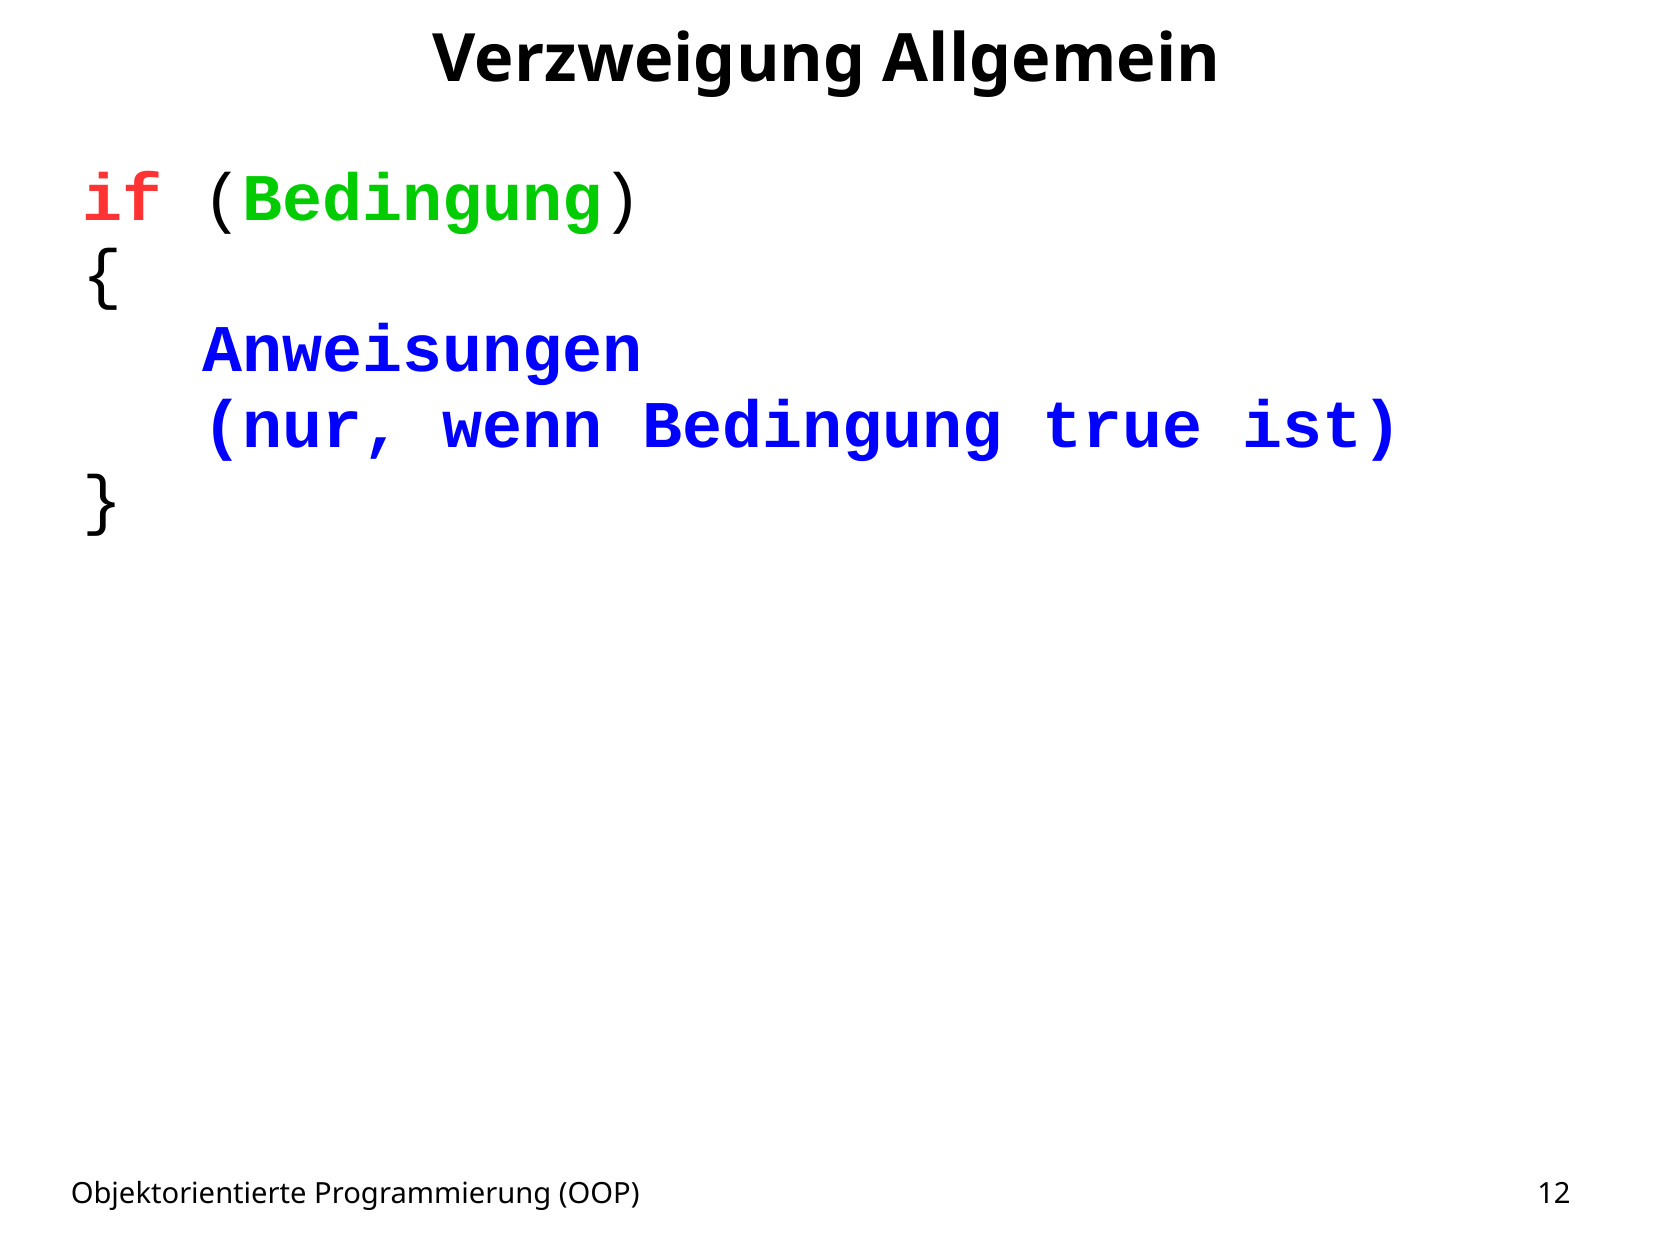

# Verzweigung Allgemein
if (Bedingung)
{
 Anweisungen
 (nur, wenn Bedingung true ist)
}
Objektorientierte Programmierung (OOP)
12